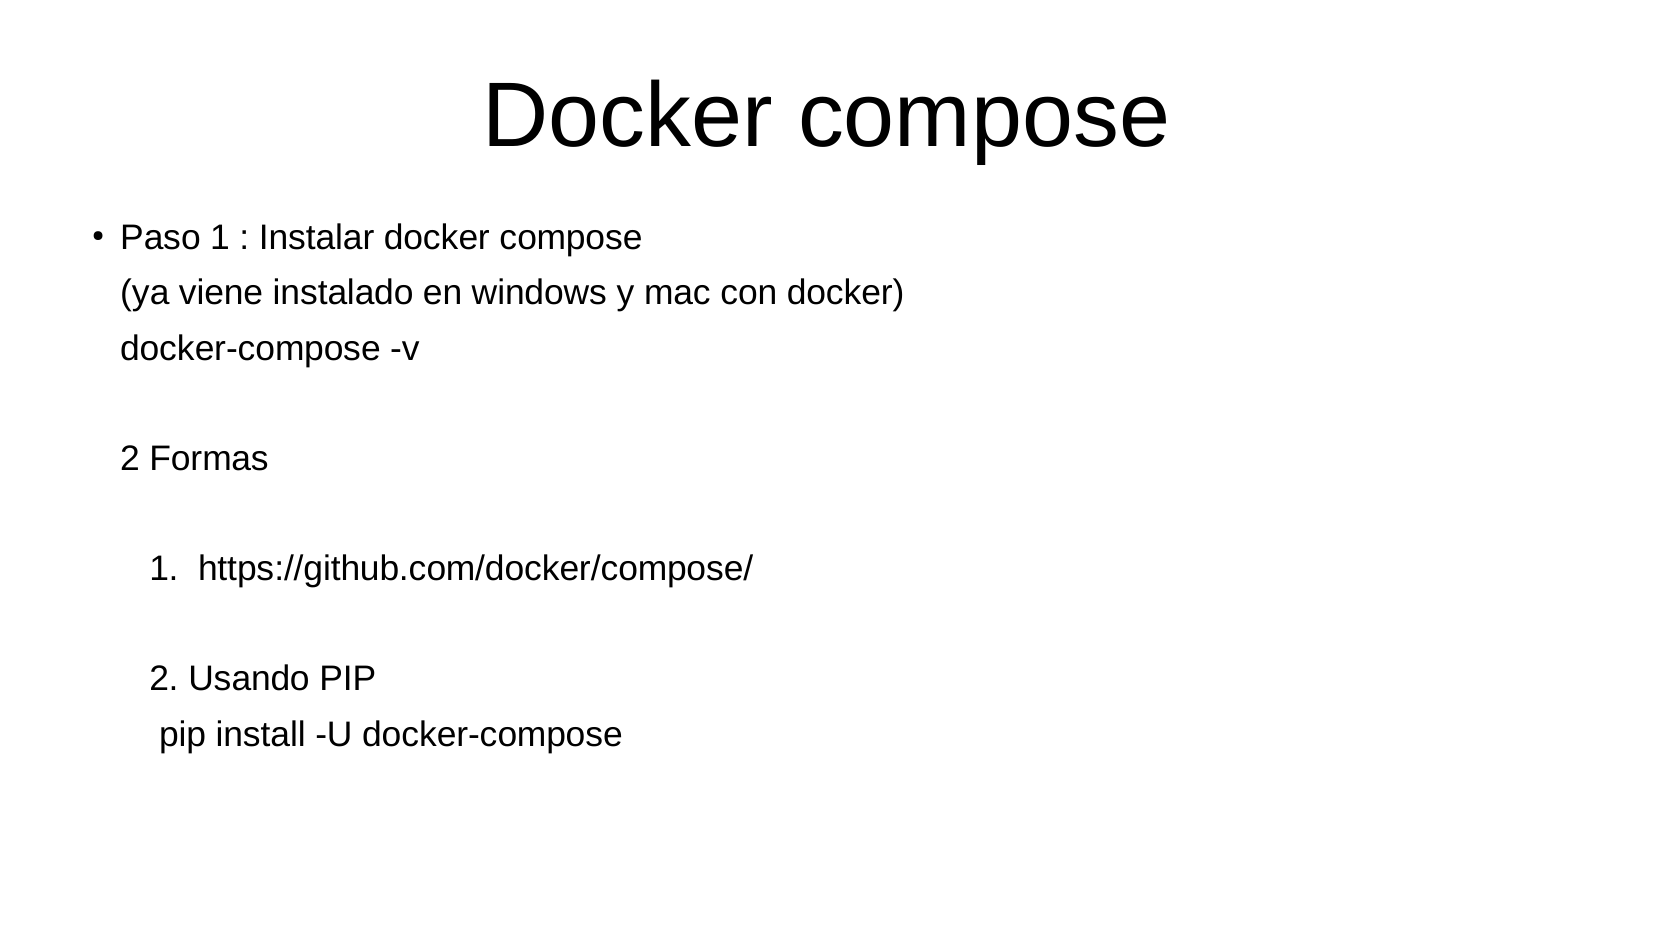

# Docker compose
Paso 1 : Instalar docker compose
(ya viene instalado en windows y mac con docker)
docker-compose -v
2 Formas
 1. https://github.com/docker/compose/
 2. Usando PIP
 pip install -U docker-compose